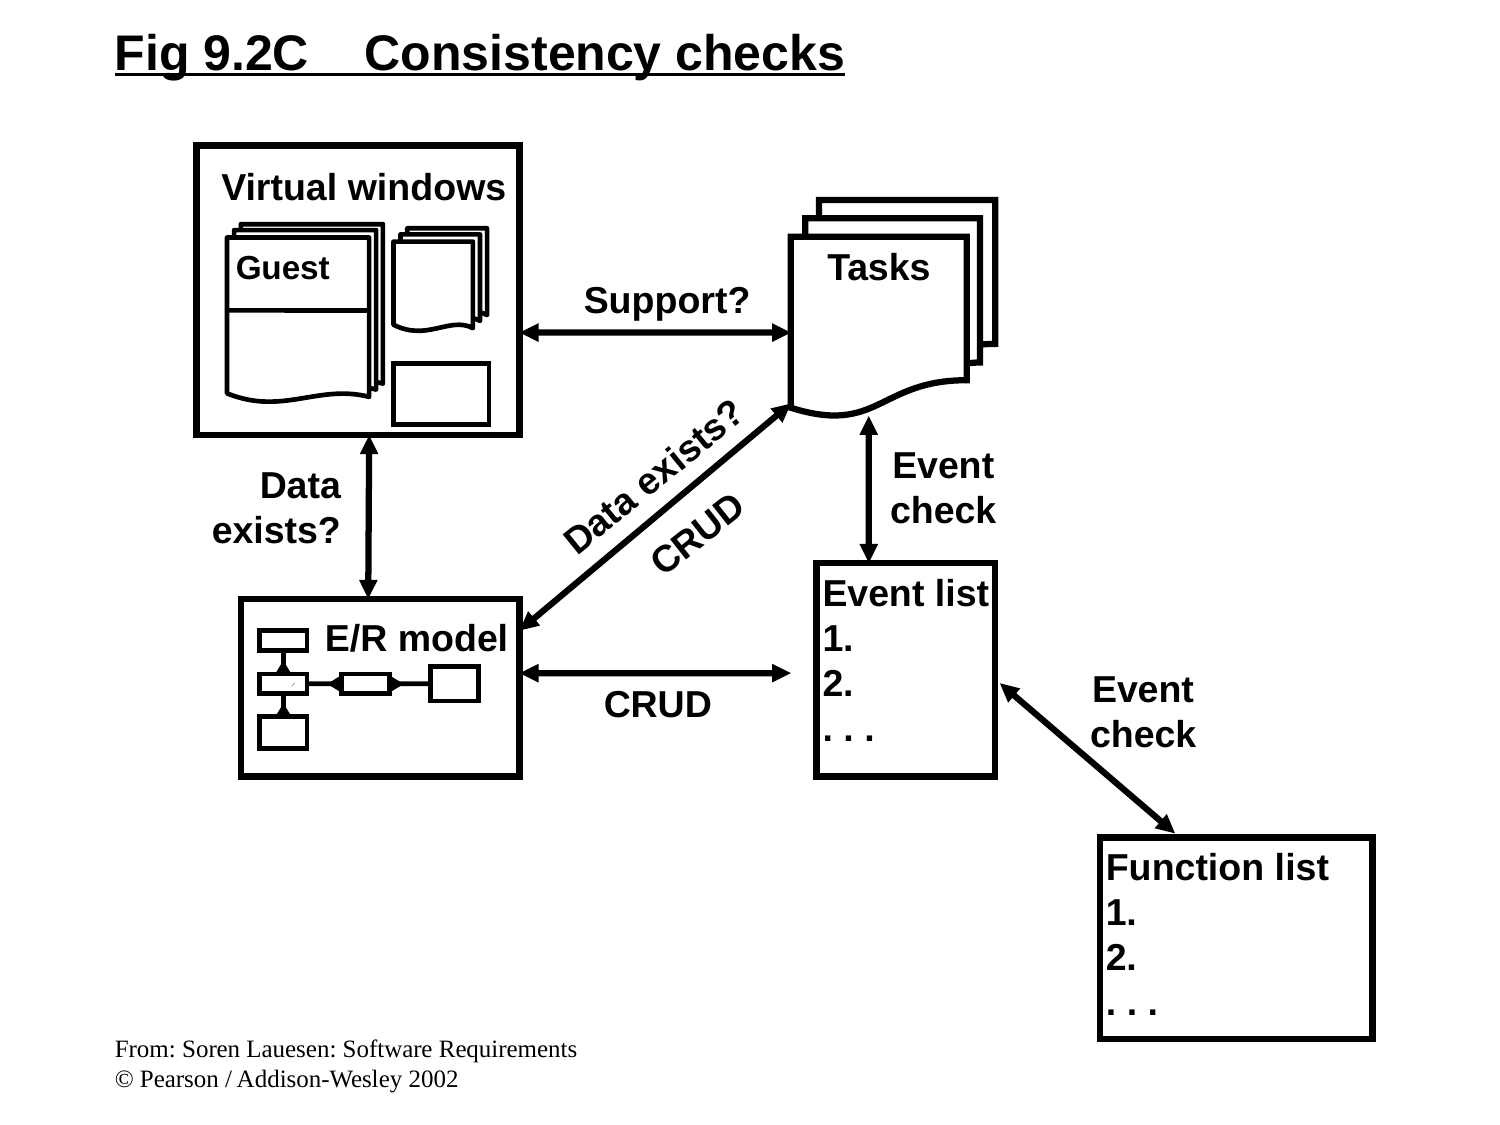

Fig 9.2C Consistency checks
Virtual windows
Tasks
Guest
Support?
Event
check
Data exists?
Data
exists?
CRUD
Event list
1.
2.
. . .
E/R model
Event
check
CRUD
Function list
1.
2.
. . .
From: Soren Lauesen: Software Requirements
© Pearson / Addison-Wesley 2002